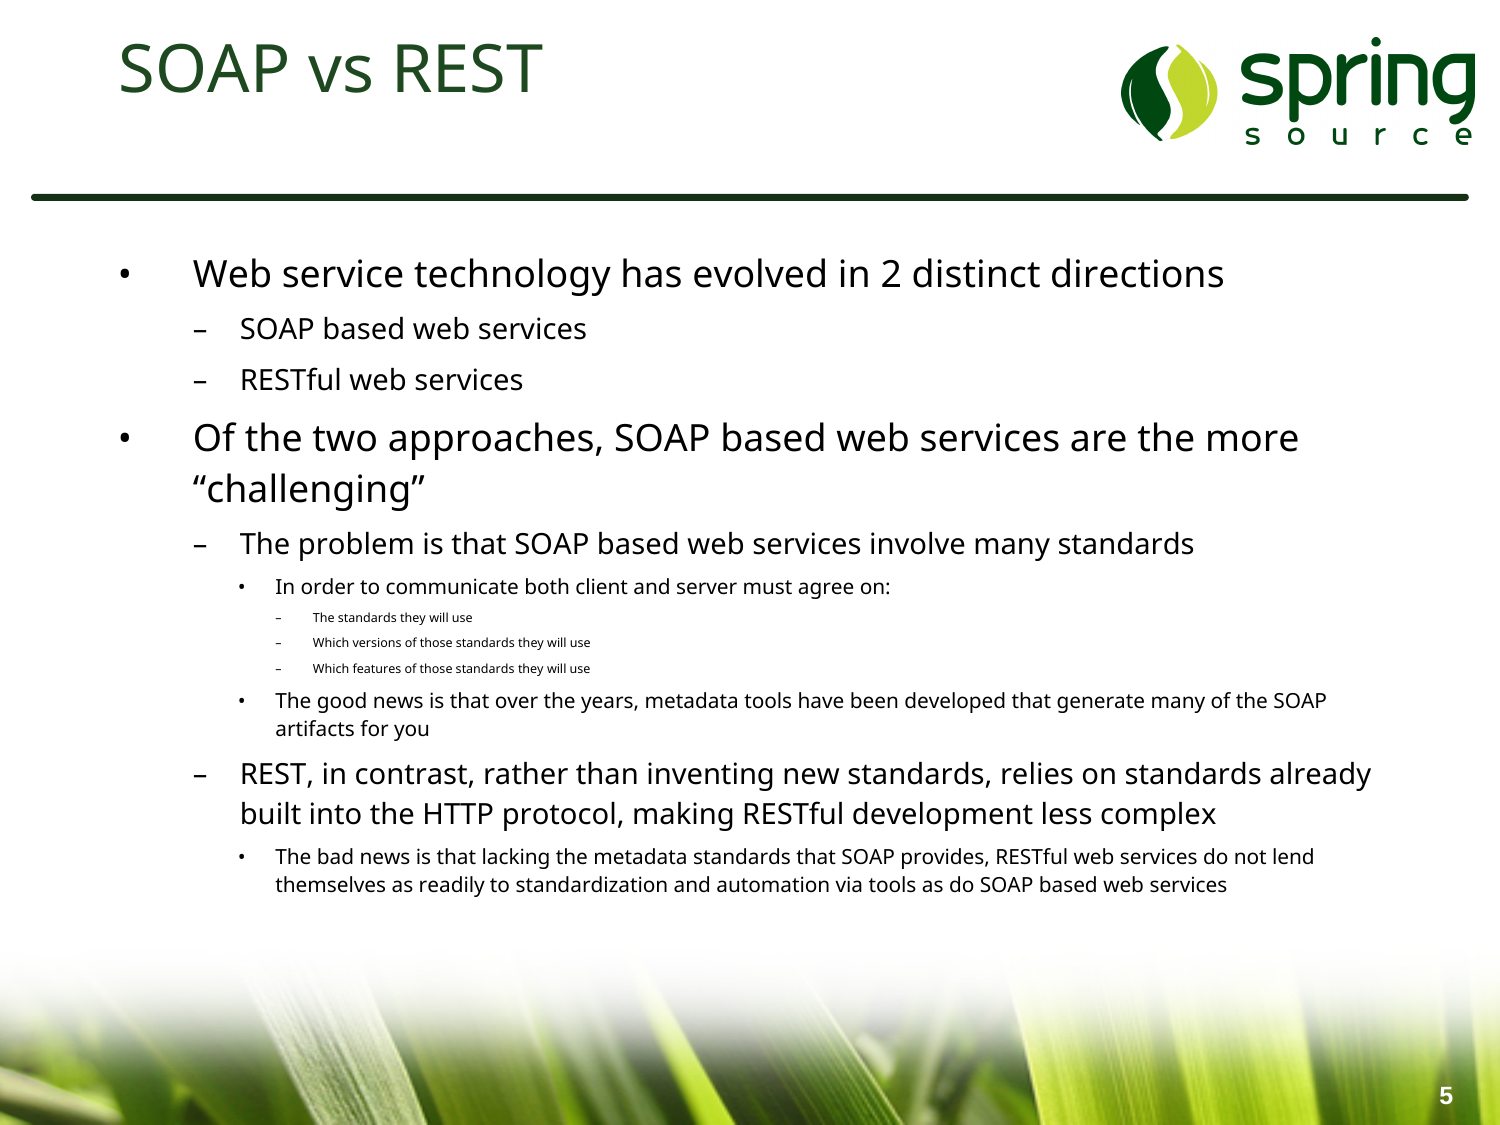

SOAP vs REST
# Web service technology has evolved in 2 distinct directions
SOAP based web services
RESTful web services
Of the two approaches, SOAP based web services are the more “challenging”
The problem is that SOAP based web services involve many standards
In order to communicate both client and server must agree on:
The standards they will use
Which versions of those standards they will use
Which features of those standards they will use
The good news is that over the years, metadata tools have been developed that generate many of the SOAP artifacts for you
REST, in contrast, rather than inventing new standards, relies on standards already built into the HTTP protocol, making RESTful development less complex
The bad news is that lacking the metadata standards that SOAP provides, RESTful web services do not lend themselves as readily to standardization and automation via tools as do SOAP based web services